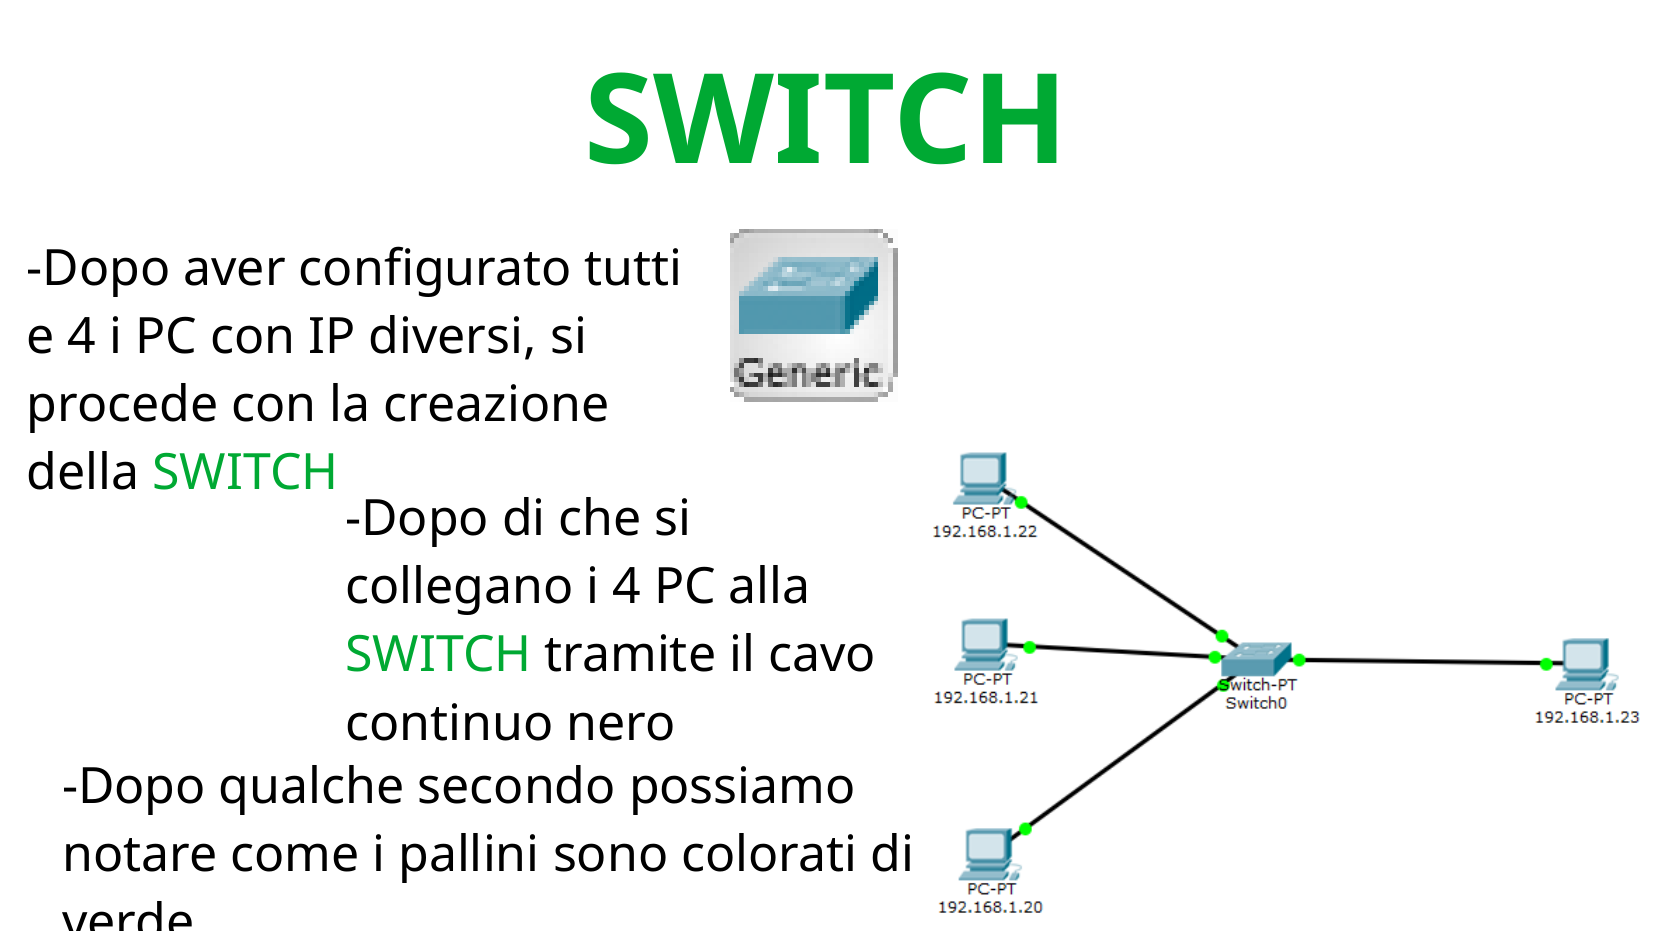

# SWITCH
-Dopo aver configurato tutti e 4 i PC con IP diversi, si procede con la creazione della SWITCH
-Dopo di che si collegano i 4 PC alla SWITCH tramite il cavo continuo nero
-Dopo qualche secondo possiamo notare come i pallini sono colorati di verde.